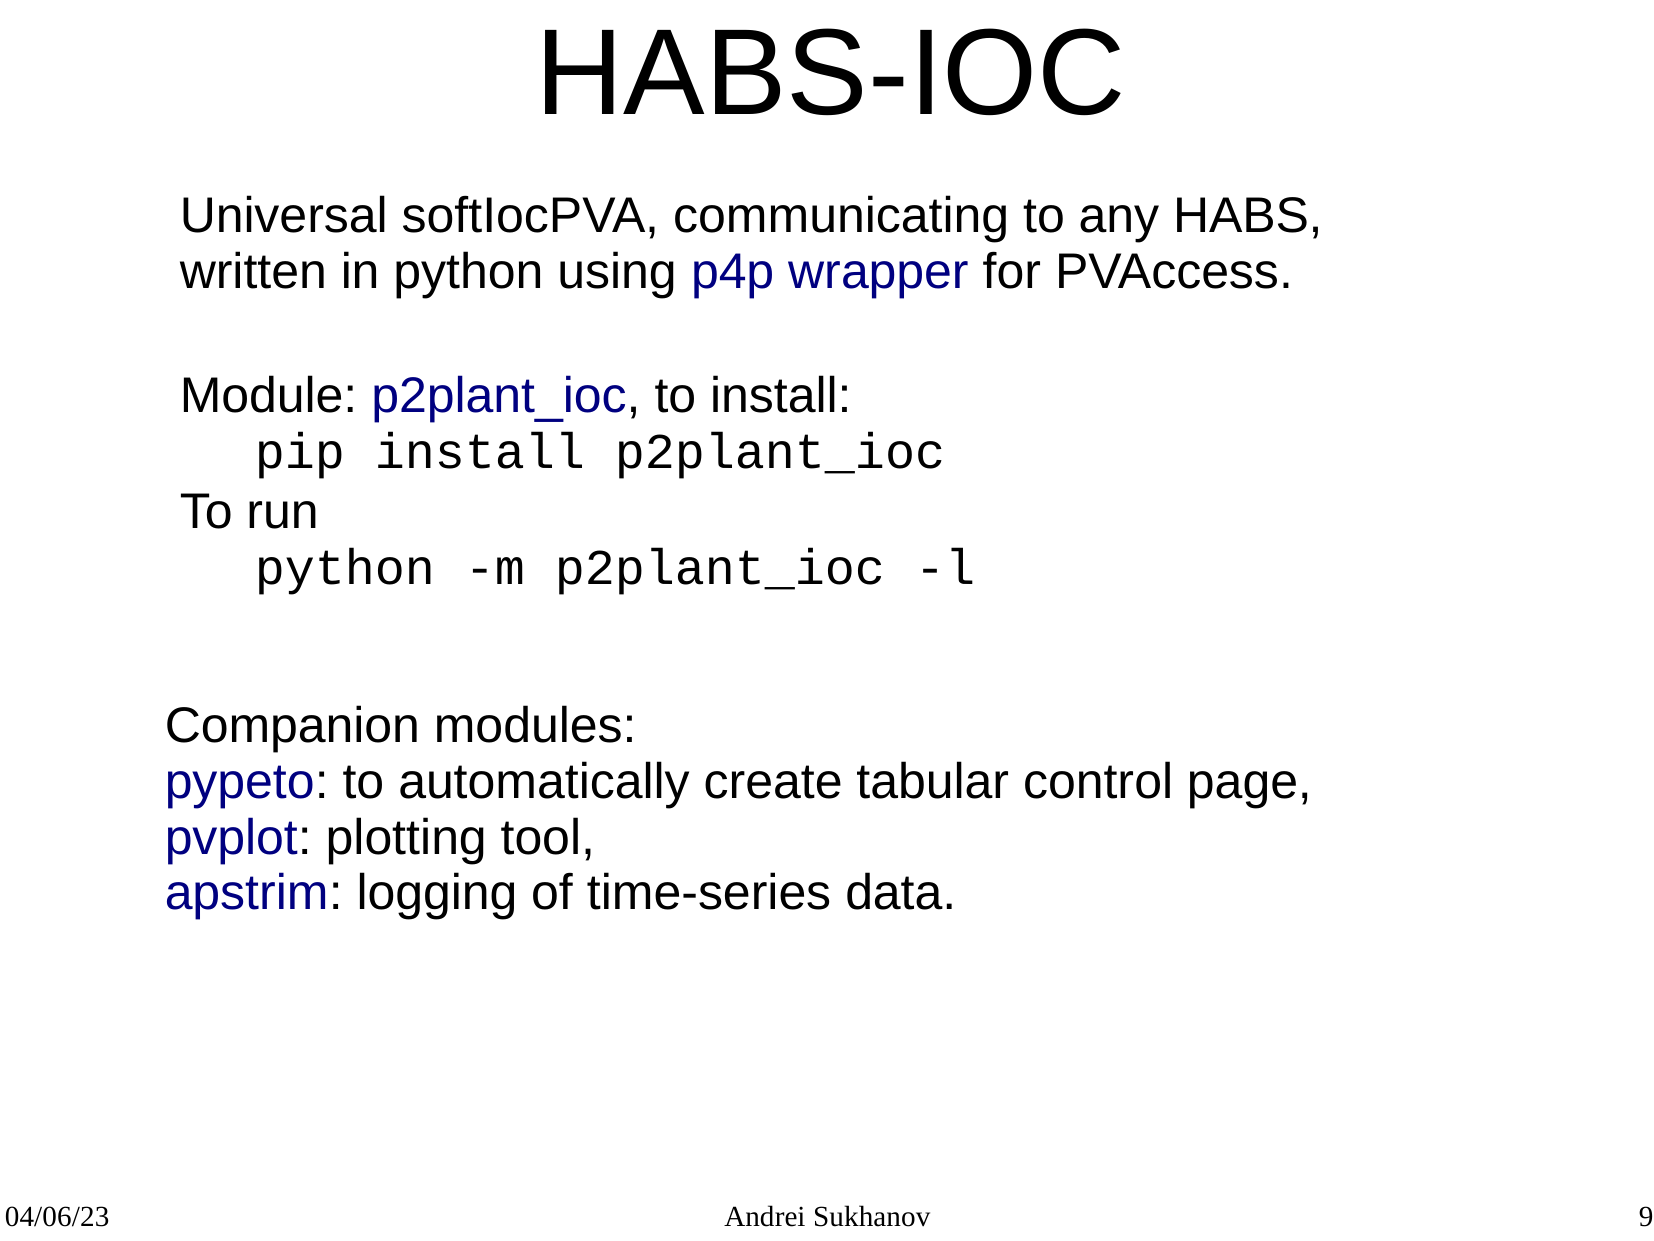

# HABS-IOC
Universal softIocPVA, communicating to any HABS, written in python using p4p wrapper for PVAccess.
Module: p2plant_ioc, to install:
	pip install p2plant_ioc
To run
	python -m p2plant_ioc -l
Companion modules:
pypeto: to automatically create tabular control page,
pvplot: plotting tool,
apstrim: logging of time-series data.
04/06/23
Andrei Sukhanov
9